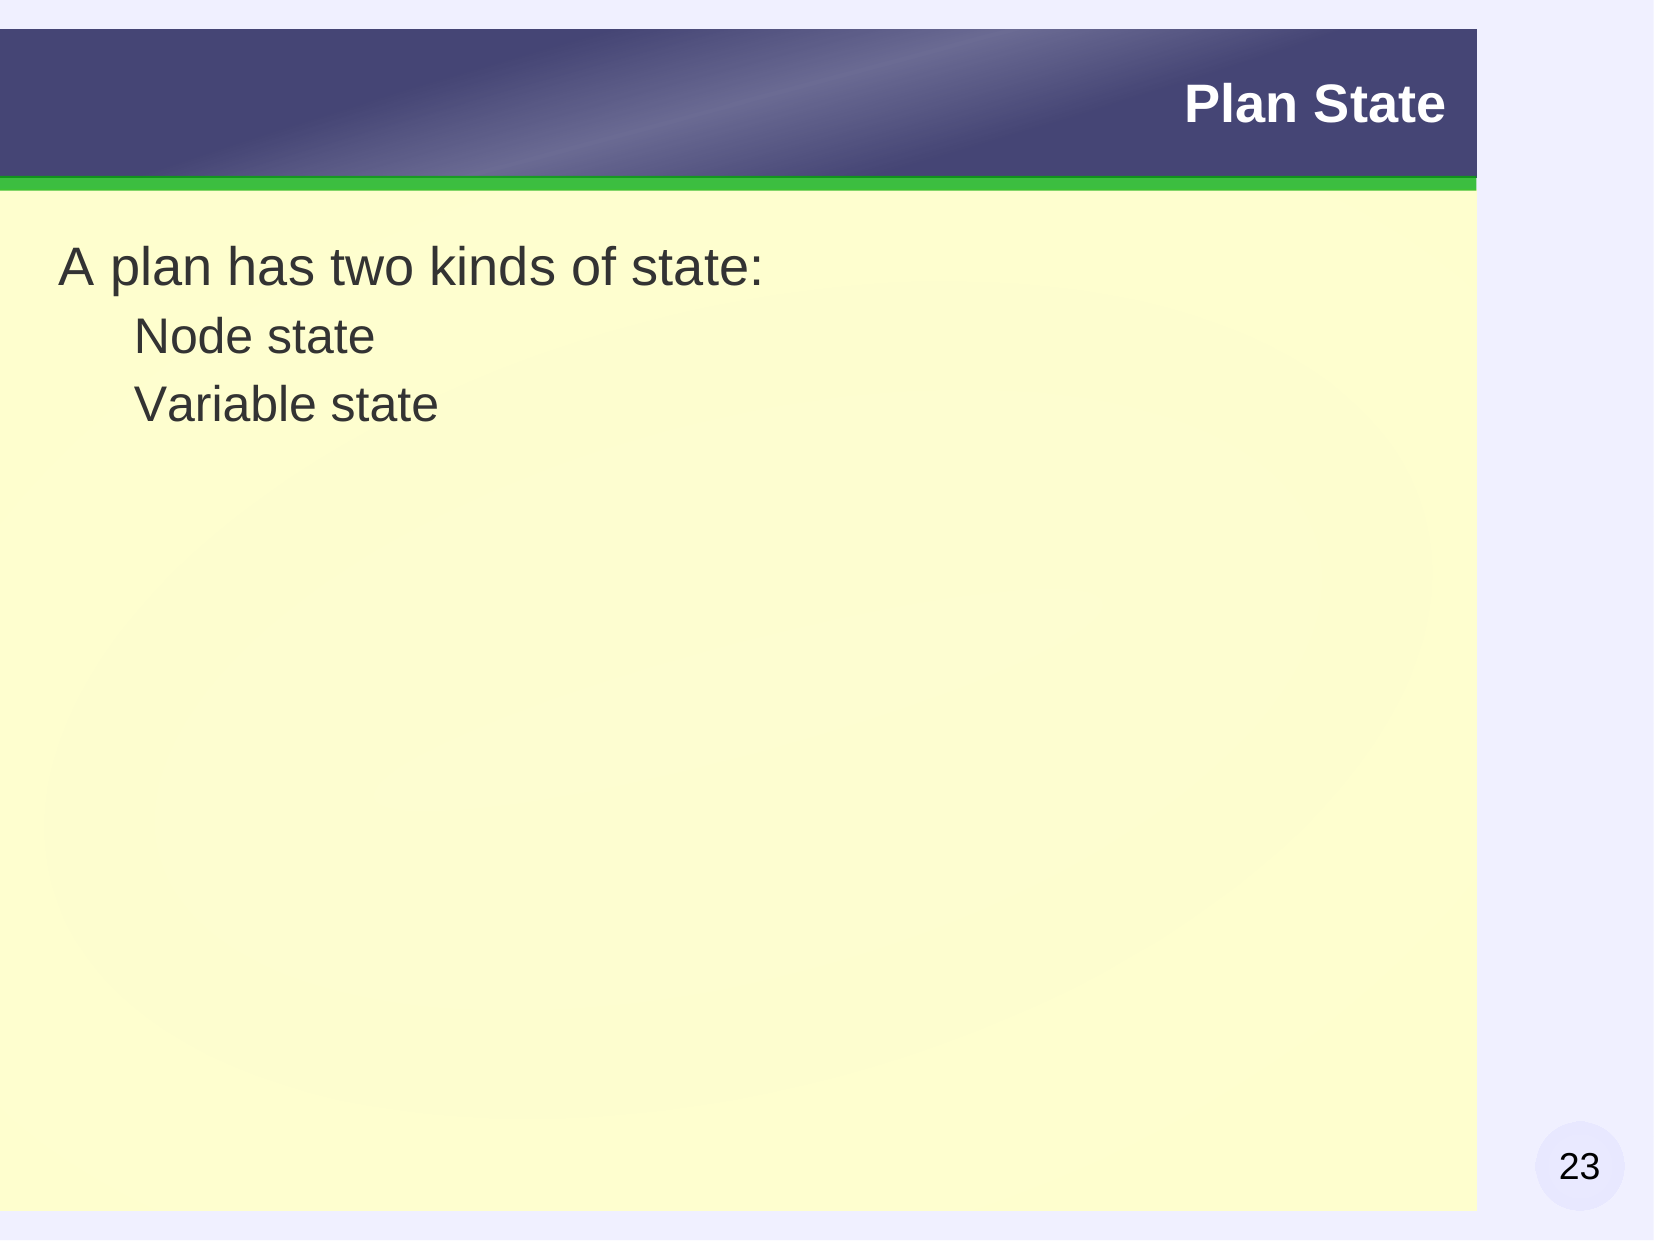

# Plan State
A plan has two kinds of state:
Node state
Variable state